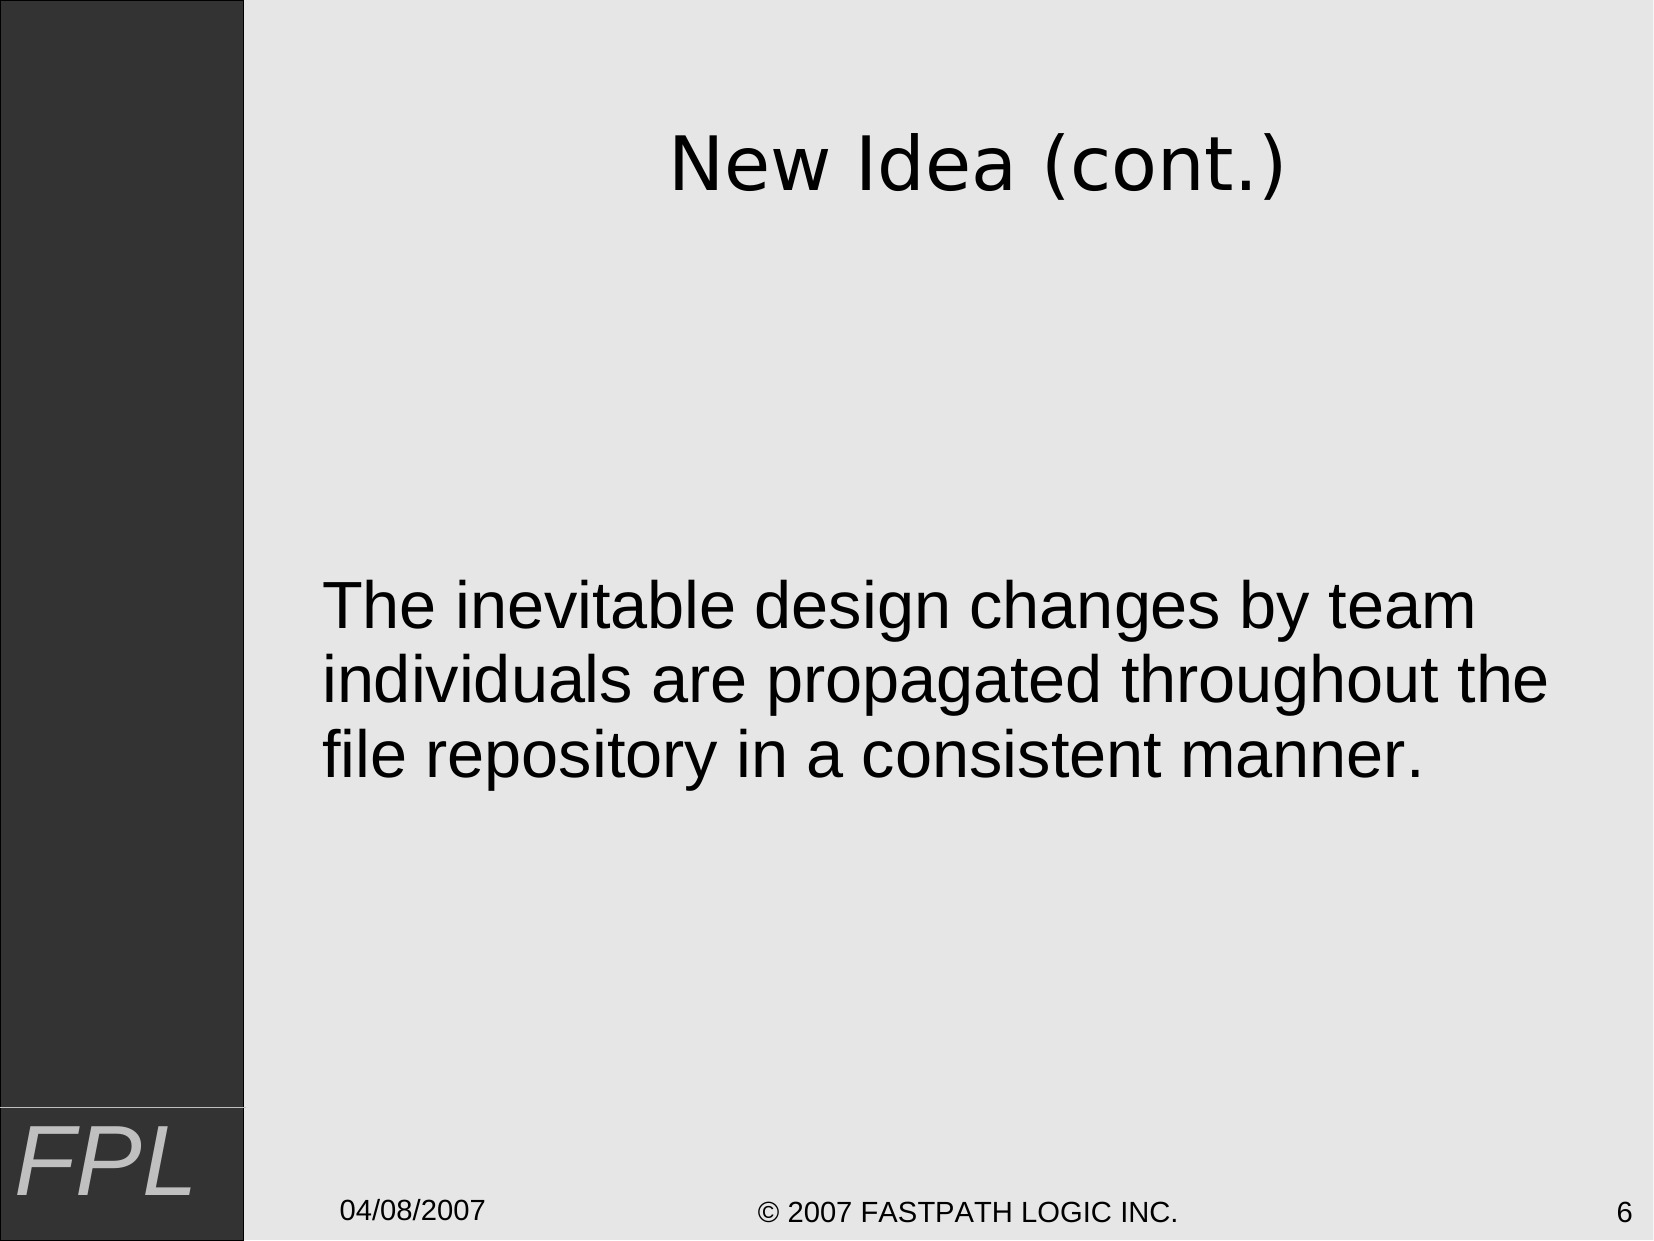

# New Idea (cont.)
The inevitable design changes by team individuals are propagated throughout the file repository in a consistent manner.
04/08/2007
6
© 2007 FASTPATH LOGIC INC.